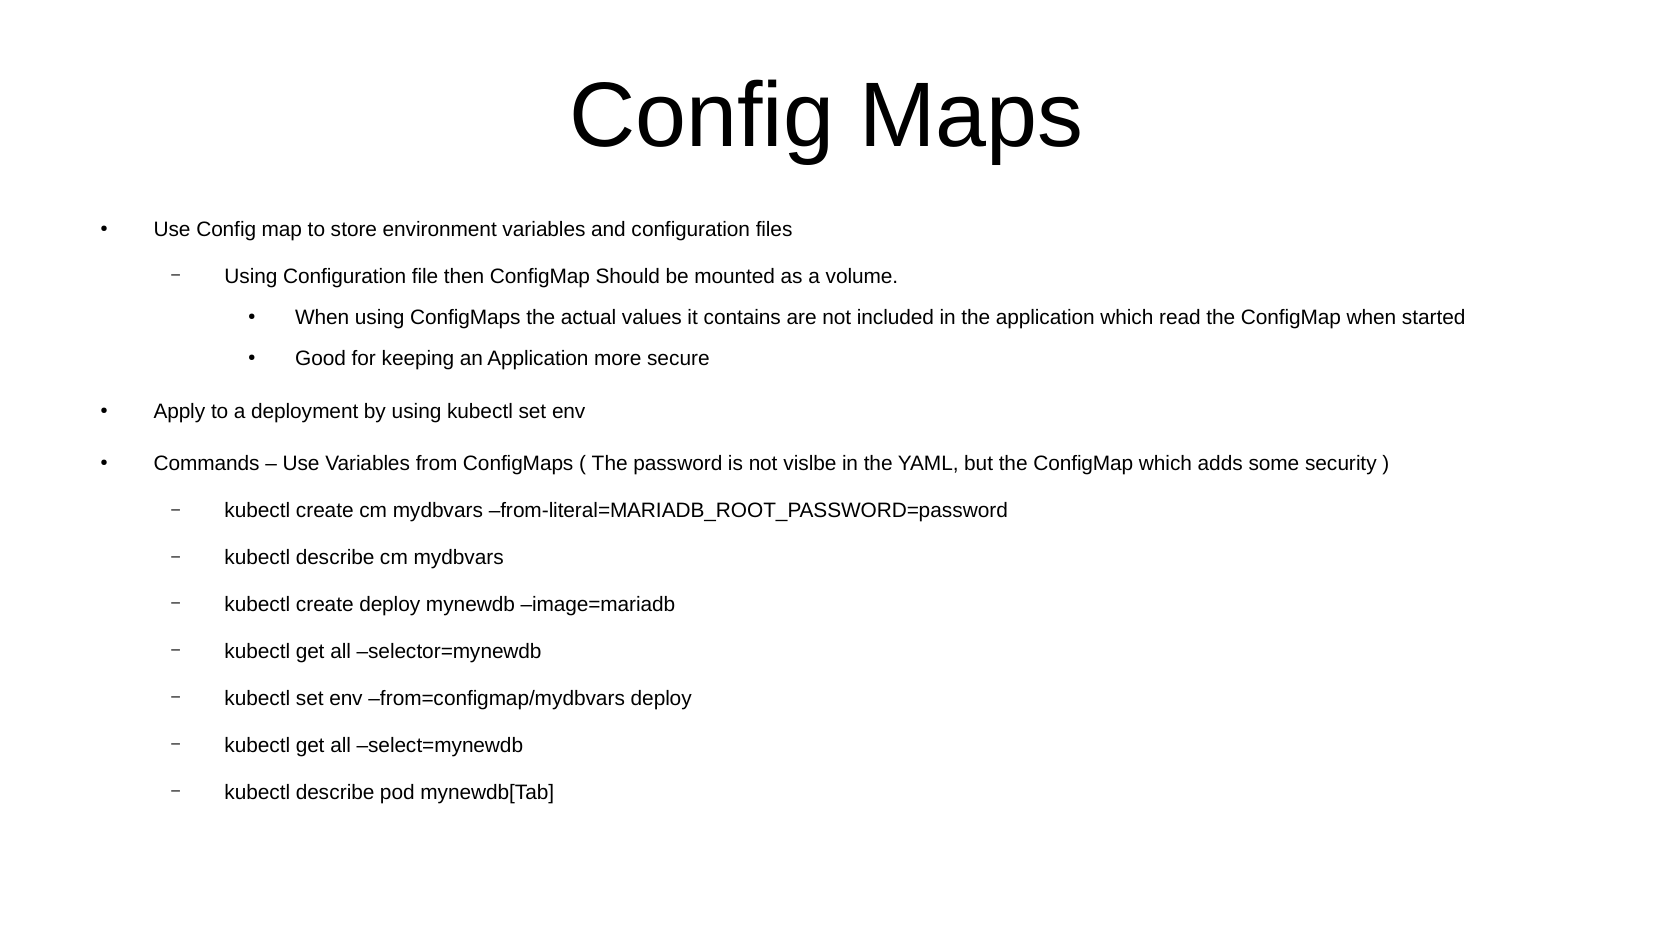

# Config Maps
Use Config map to store environment variables and configuration files
Using Configuration file then ConfigMap Should be mounted as a volume.
When using ConfigMaps the actual values it contains are not included in the application which read the ConfigMap when started
Good for keeping an Application more secure
Apply to a deployment by using kubectl set env
Commands – Use Variables from ConfigMaps ( The password is not vislbe in the YAML, but the ConfigMap which adds some security )
kubectl create cm mydbvars –from-literal=MARIADB_ROOT_PASSWORD=password
kubectl describe cm mydbvars
kubectl create deploy mynewdb –image=mariadb
kubectl get all –selector=mynewdb
kubectl set env –from=configmap/mydbvars deploy
kubectl get all –select=mynewdb
kubectl describe pod mynewdb[Tab]